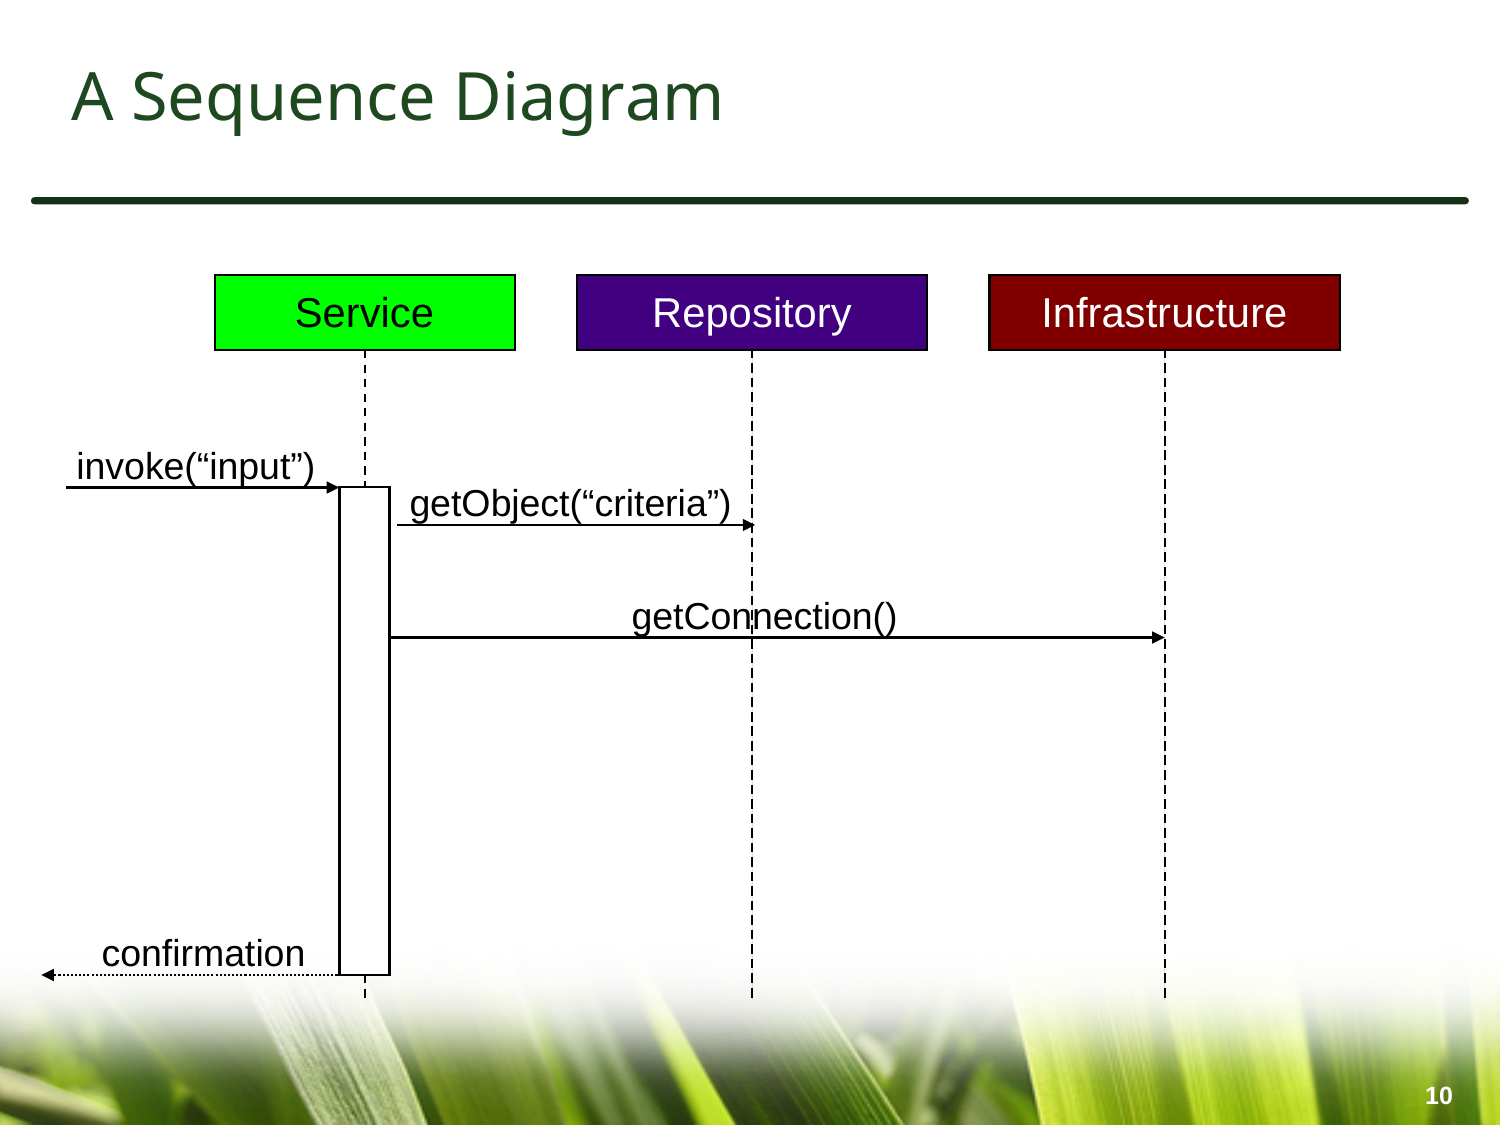

# A Sequence Diagram
Service
Repository
Infrastructure
invoke(“input”)
getObject(“criteria”)
getConnection()
confirmation